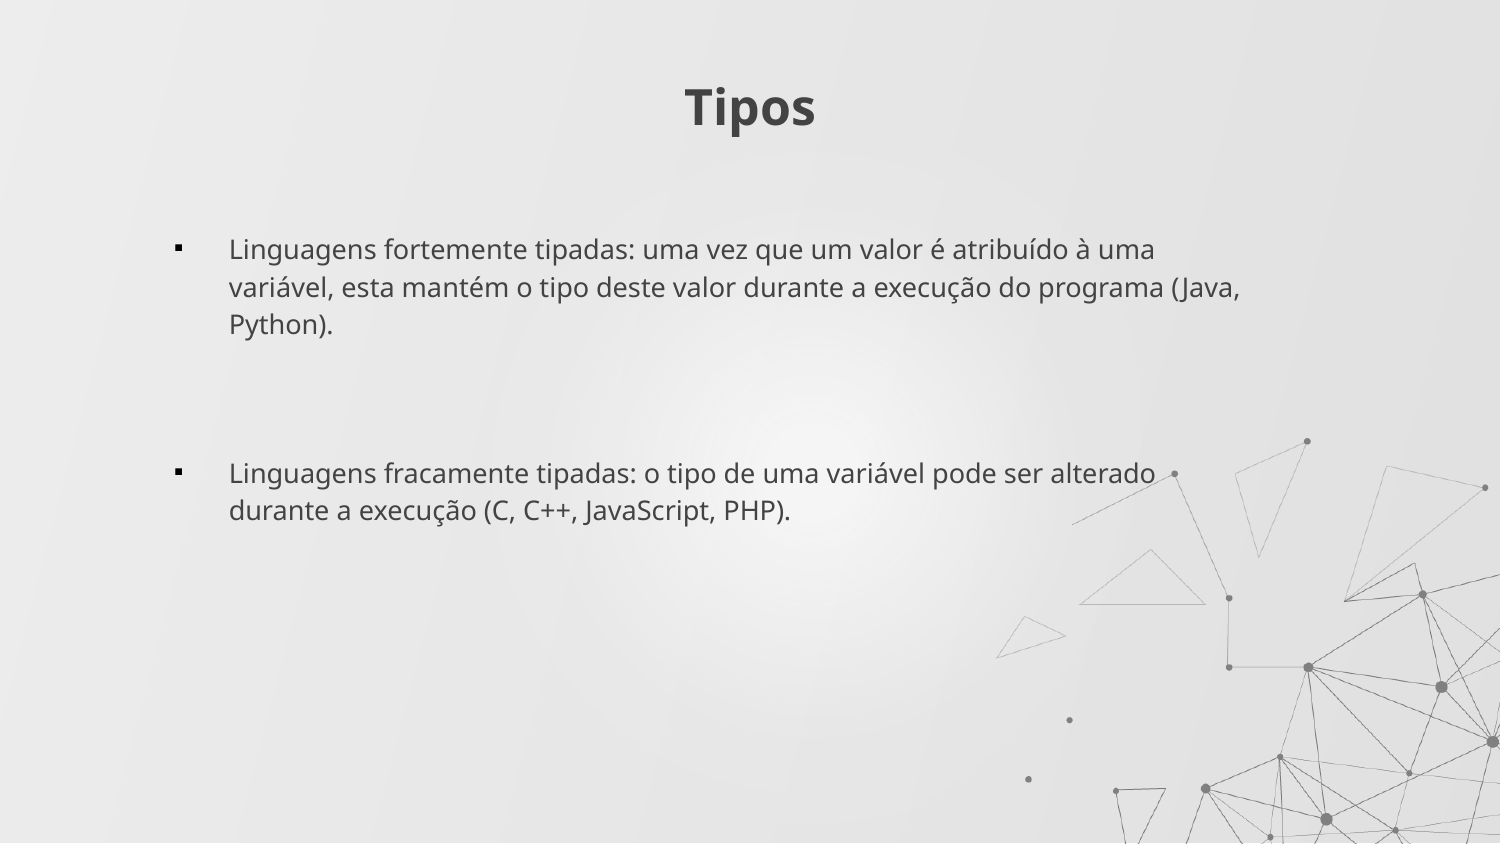

Tipos
# Linguagens fortemente tipadas: uma vez que um valor é atribuído à uma variável, esta mantém o tipo deste valor durante a execução do programa (Java, Python).
Linguagens fracamente tipadas: o tipo de uma variável pode ser alterado durante a execução (C, C++, JavaScript, PHP).